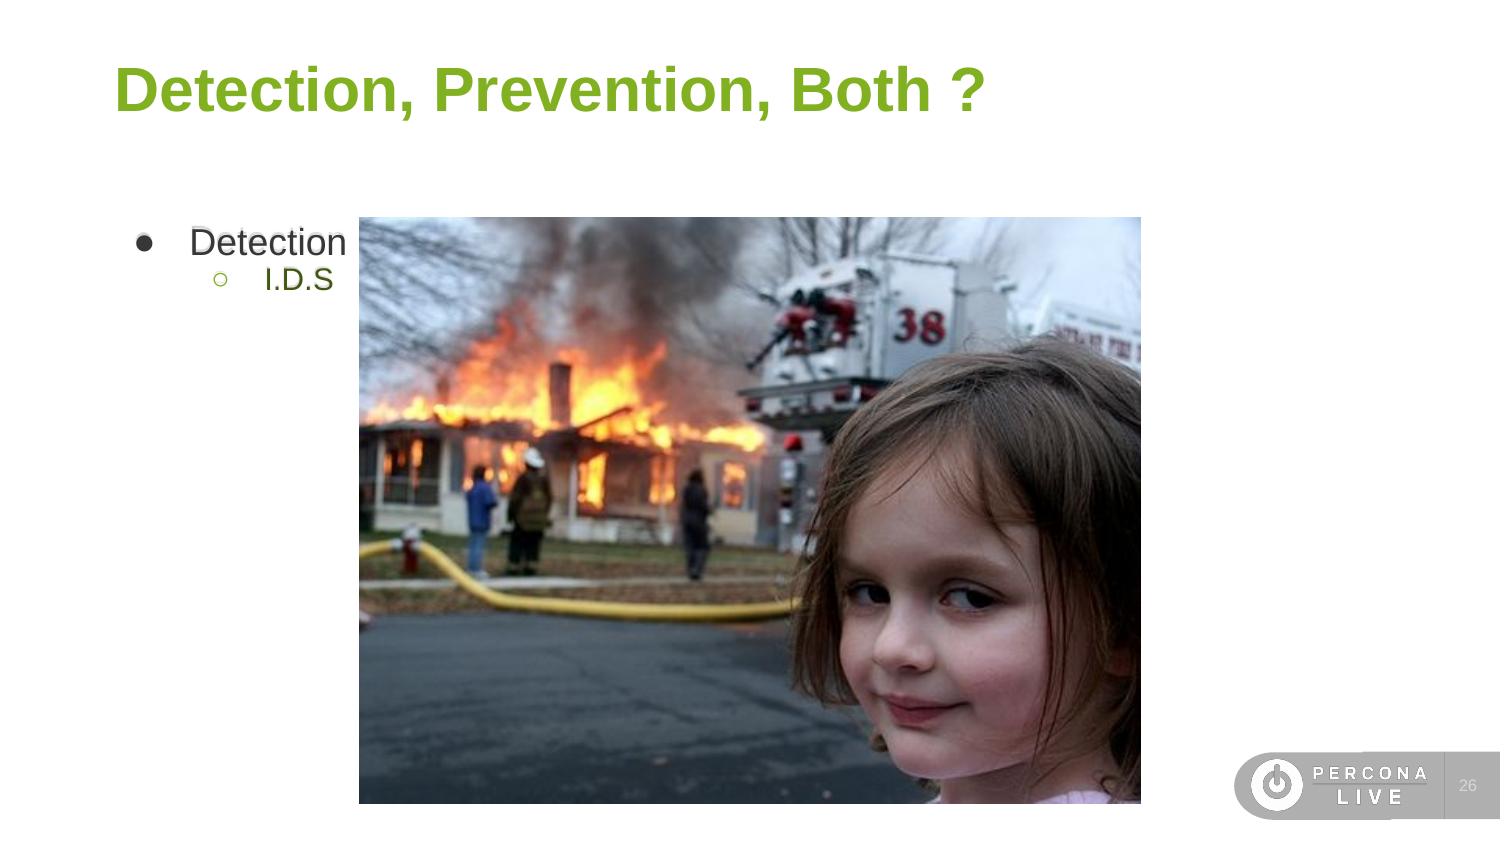

# Detection, Prevention, Both ?
Detection
I.D.S